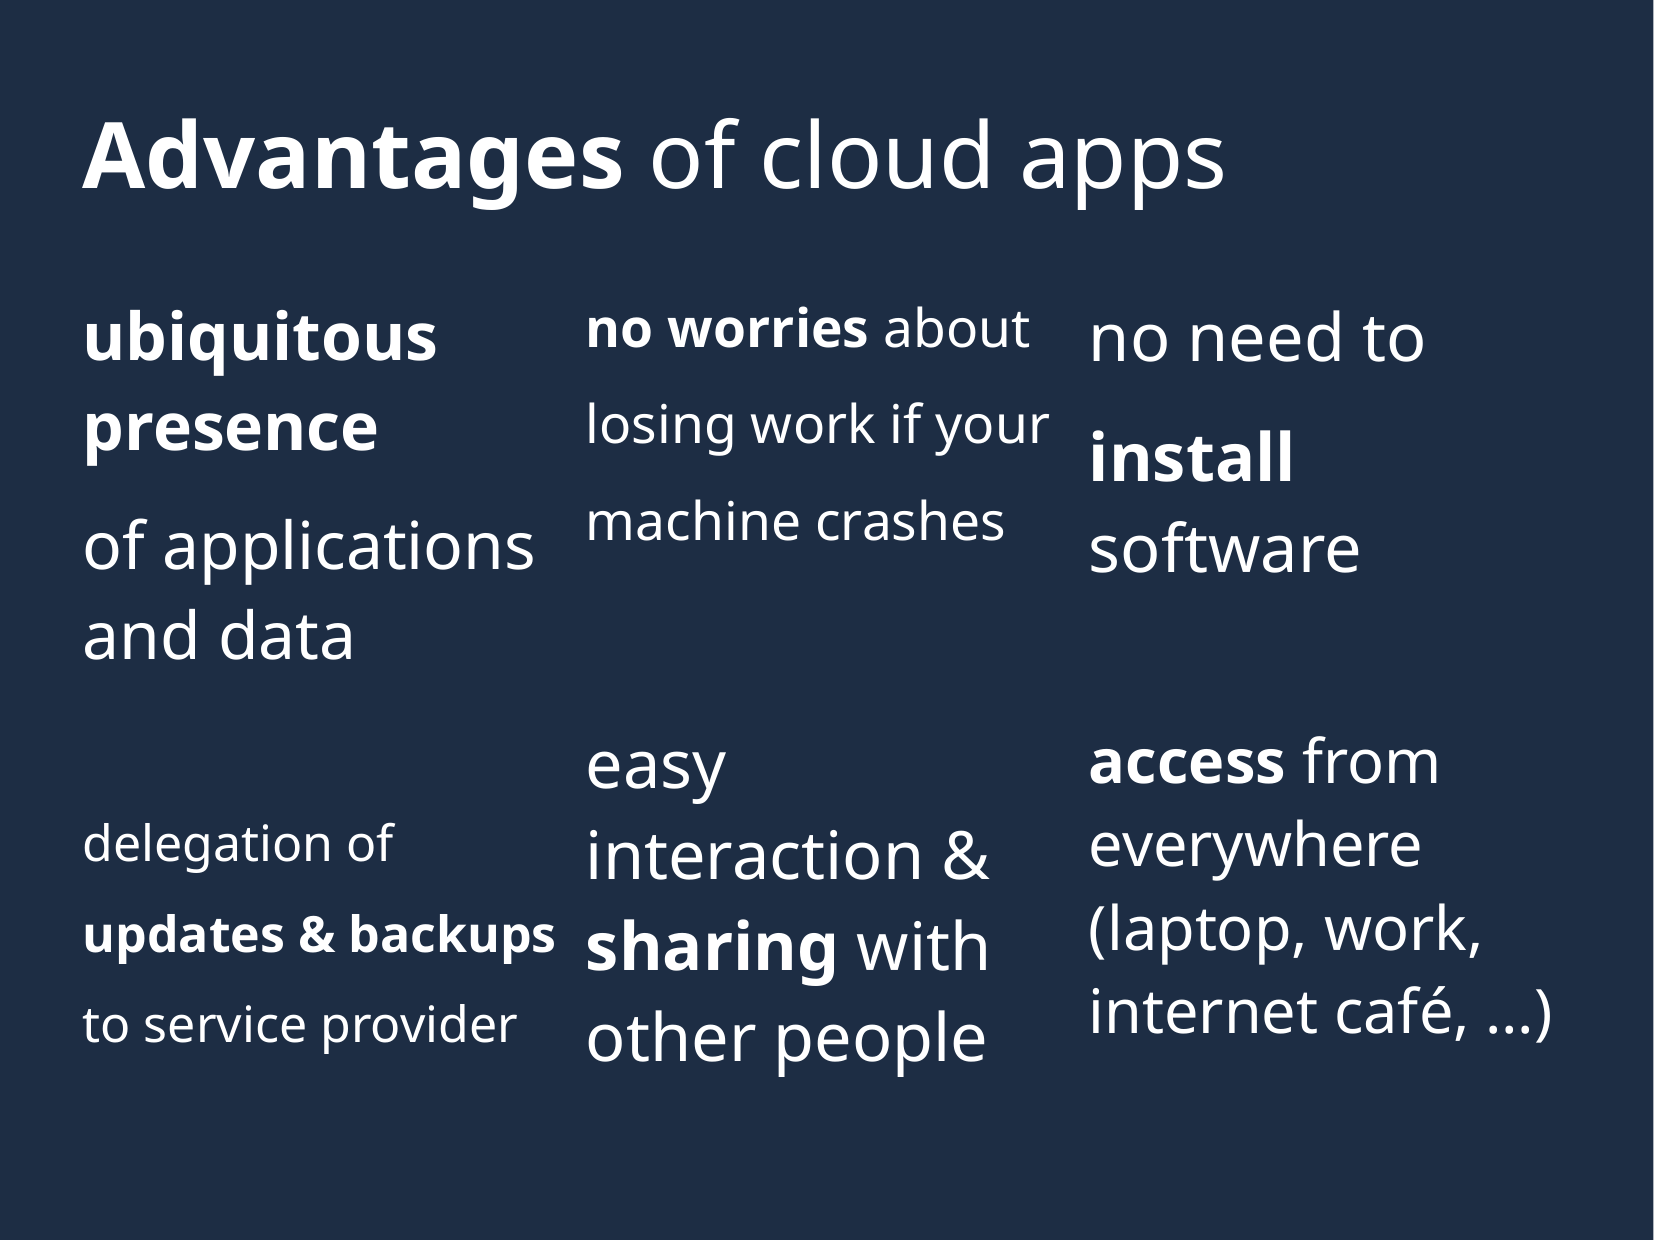

# Advantages of cloud apps
ubiquitous presence
of applications and data
no worries about
losing work if your
machine crashes
no need to
install software
delegation of
updates & backups
to service provider
easy interaction & sharing with other people
access from everywhere (laptop, work, internet café, …)